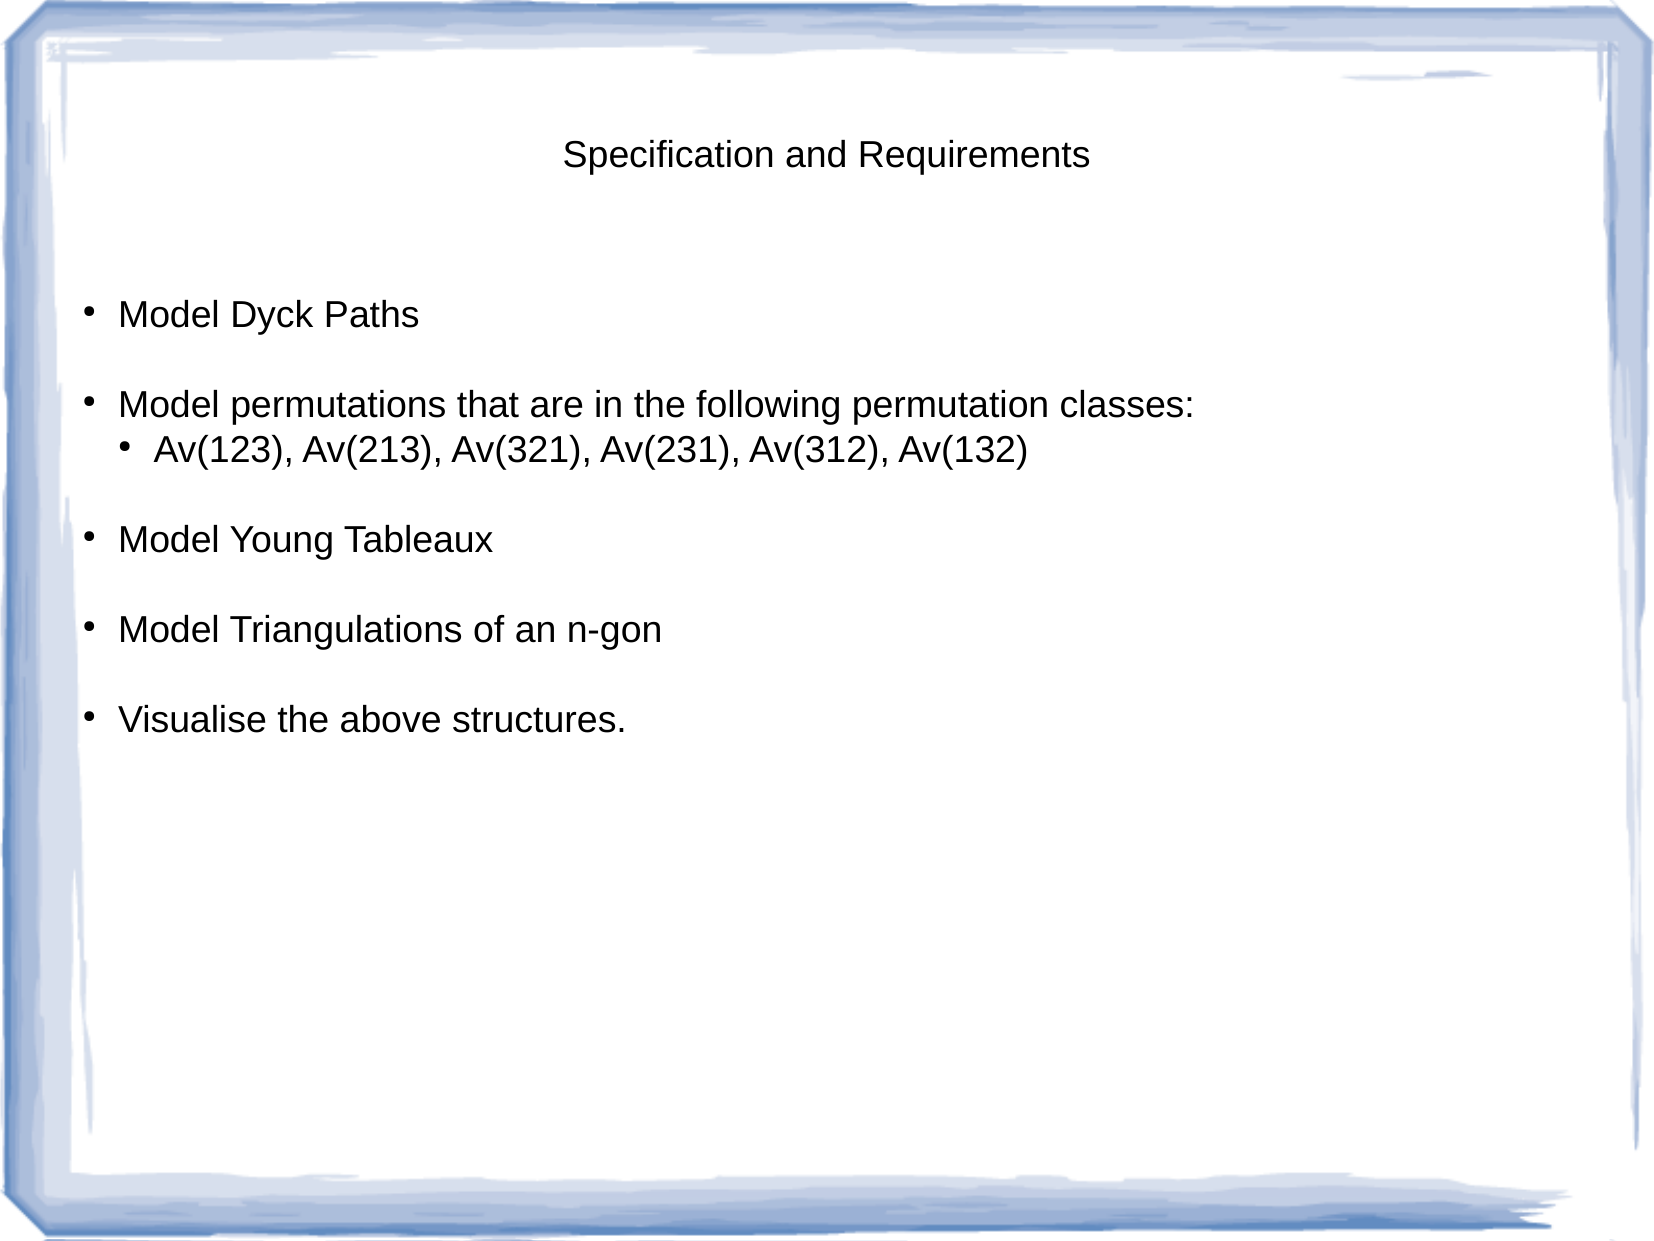

Specification and Requirements
Model Dyck Paths
Model permutations that are in the following permutation classes:
Av(123), Av(213), Av(321), Av(231), Av(312), Av(132)
Model Young Tableaux
Model Triangulations of an n-gon
Visualise the above structures.